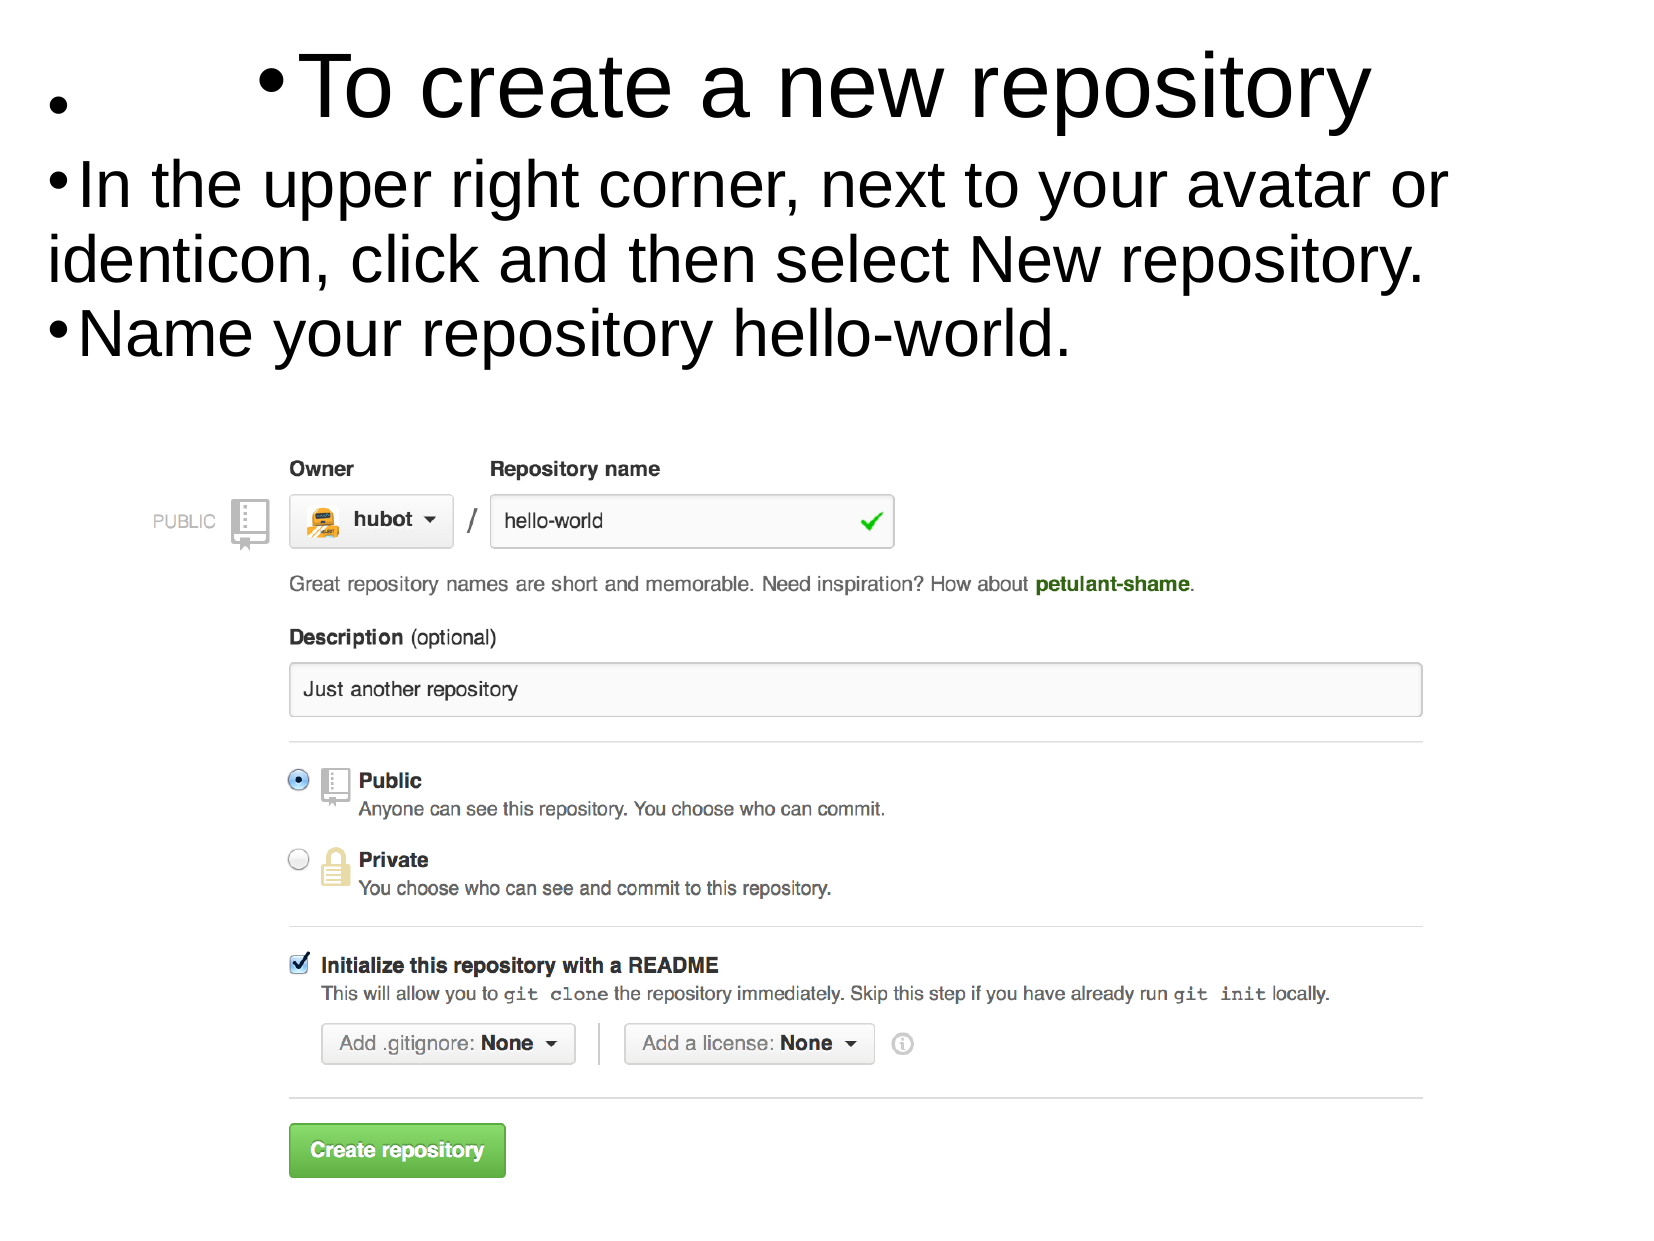

To create a new repository
In the upper right corner, next to your avatar or identicon, click and then select New repository.
Name your repository hello-world.